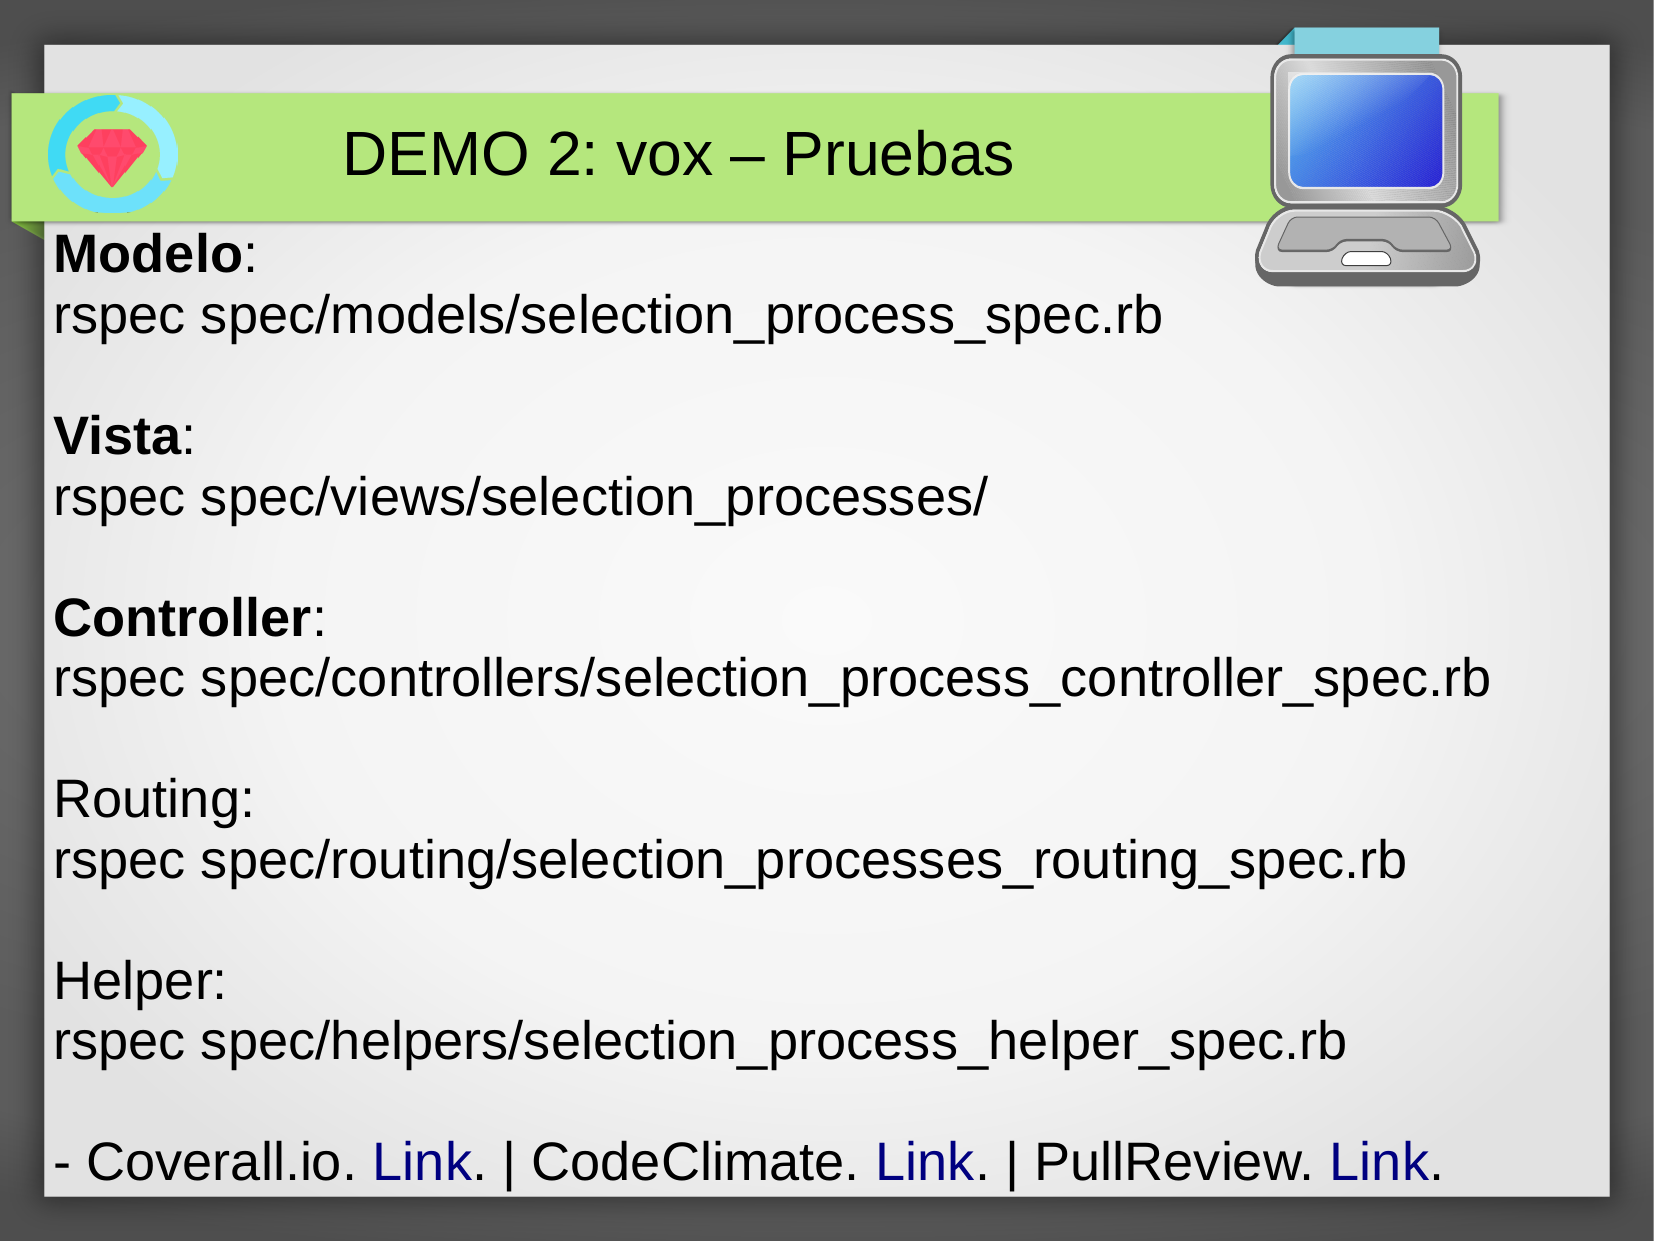

# DEMO 2: vox – Pruebas
Modelo:
rspec spec/models/selection_process_spec.rb
Vista:
rspec spec/views/selection_processes/
Controller:
rspec spec/controllers/selection_process_controller_spec.rb
Routing:
rspec spec/routing/selection_processes_routing_spec.rb
Helper:
rspec spec/helpers/selection_process_helper_spec.rb
- Coverall.io. Link. | CodeClimate. Link. | PullReview. Link.